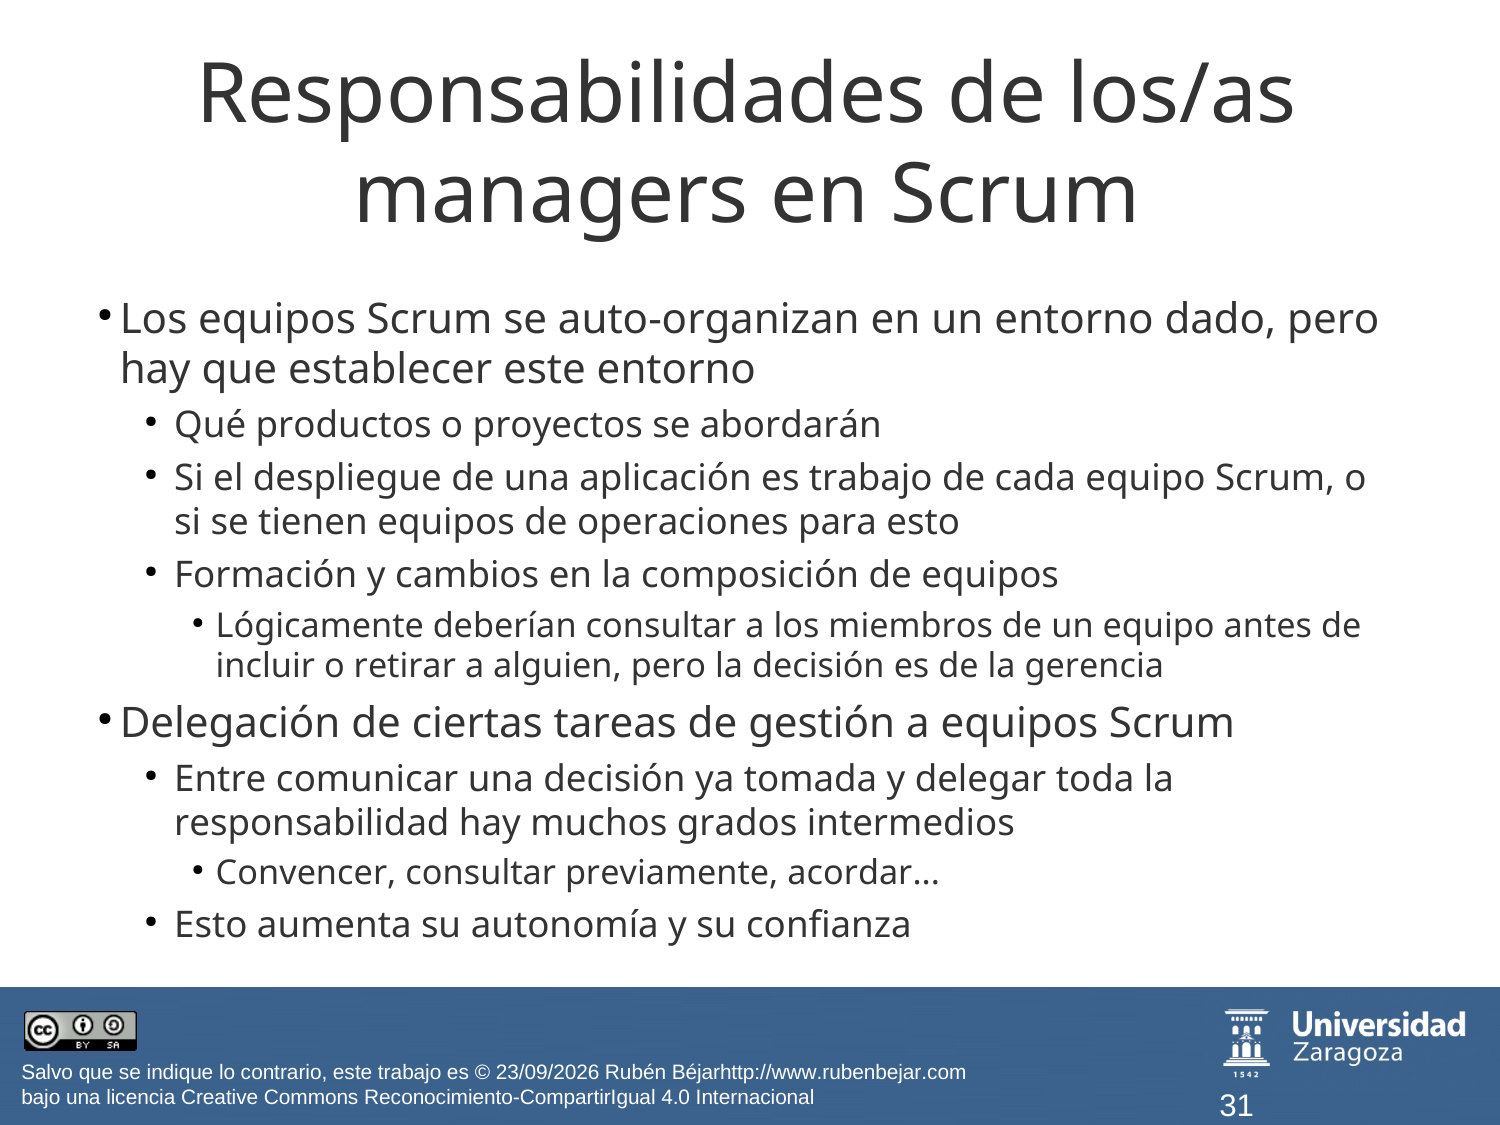

# Responsabilidades de los/as managers en Scrum
Los equipos Scrum se auto-organizan en un entorno dado, pero hay que establecer este entorno
Qué productos o proyectos se abordarán
Si el despliegue de una aplicación es trabajo de cada equipo Scrum, o si se tienen equipos de operaciones para esto
Formación y cambios en la composición de equipos
Lógicamente deberían consultar a los miembros de un equipo antes de incluir o retirar a alguien, pero la decisión es de la gerencia
Delegación de ciertas tareas de gestión a equipos Scrum
Entre comunicar una decisión ya tomada y delegar toda la responsabilidad hay muchos grados intermedios
Convencer, consultar previamente, acordar...
Esto aumenta su autonomía y su confianza